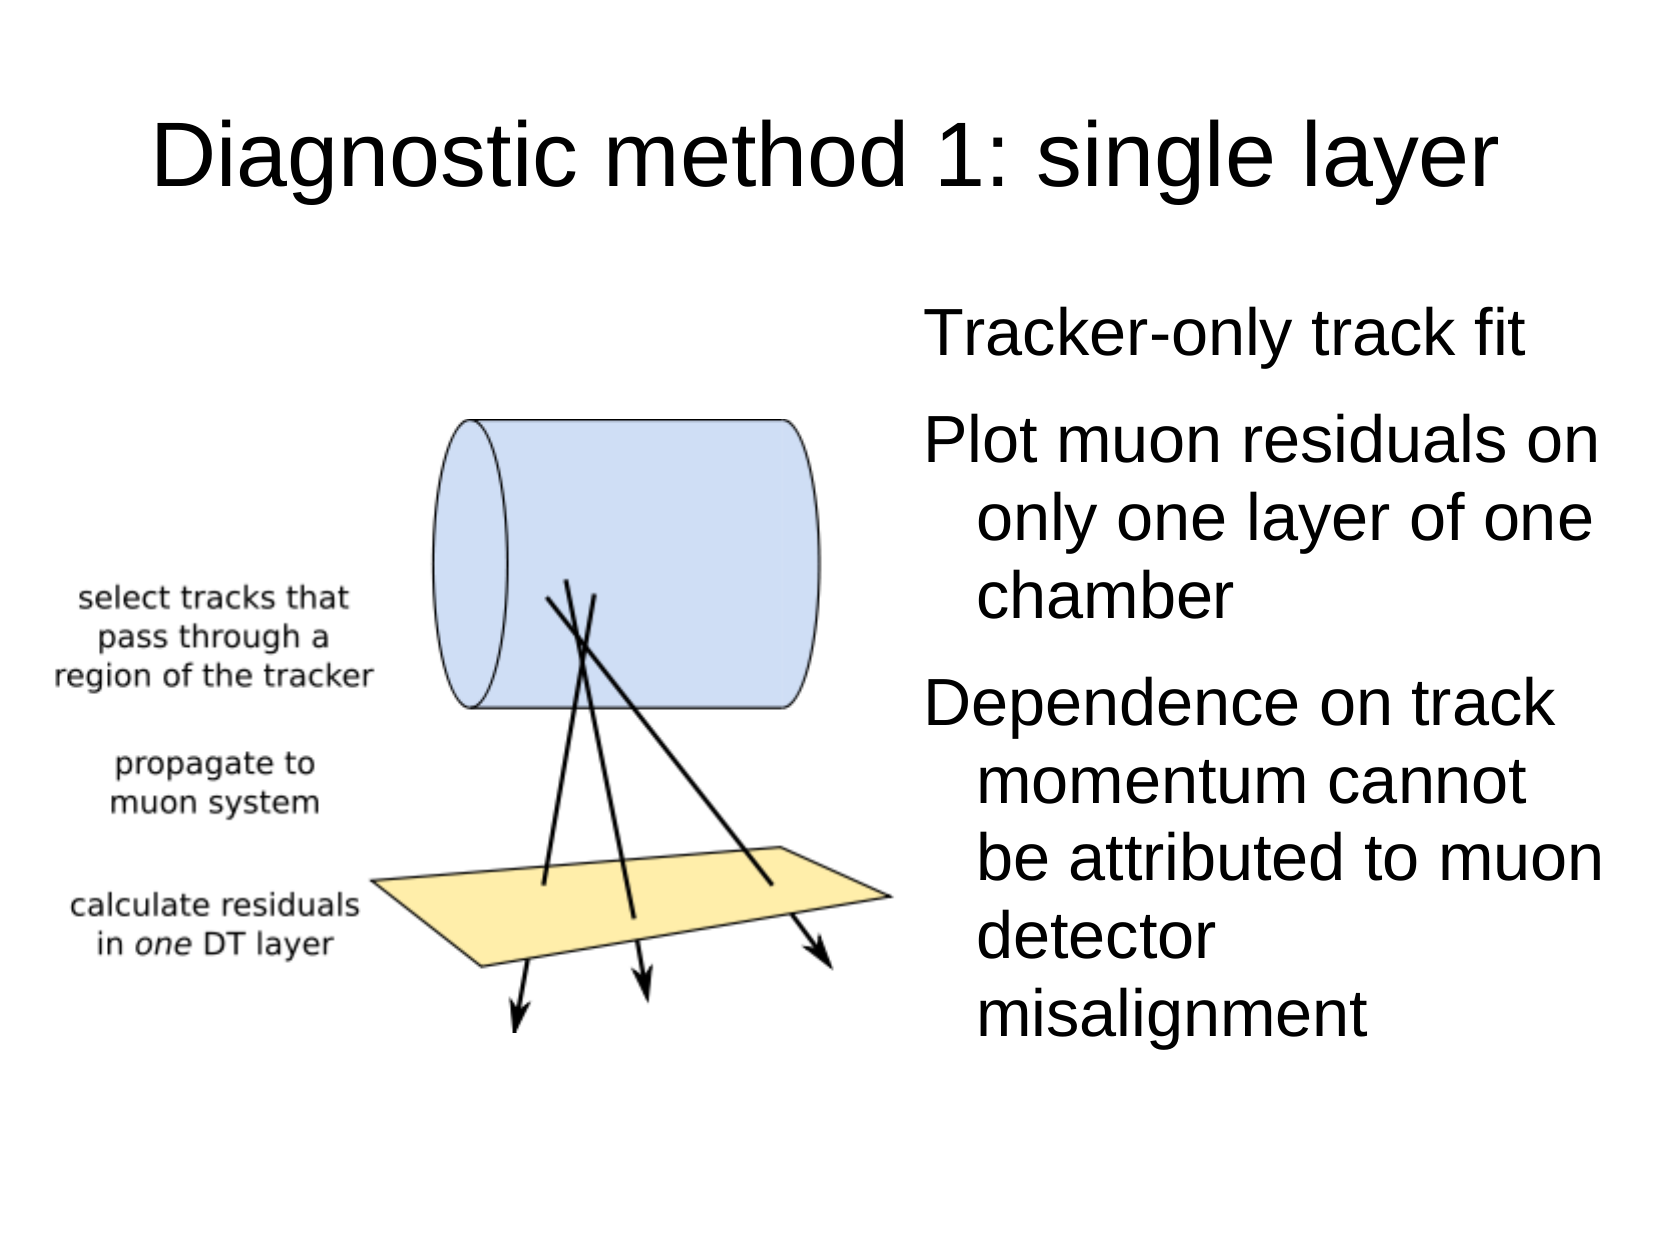

# Diagnostic method 1: single layer
Tracker-only track fit
Plot muon residuals on only one layer of one chamber
Dependence on track momentum cannot be attributed to muon detector misalignment